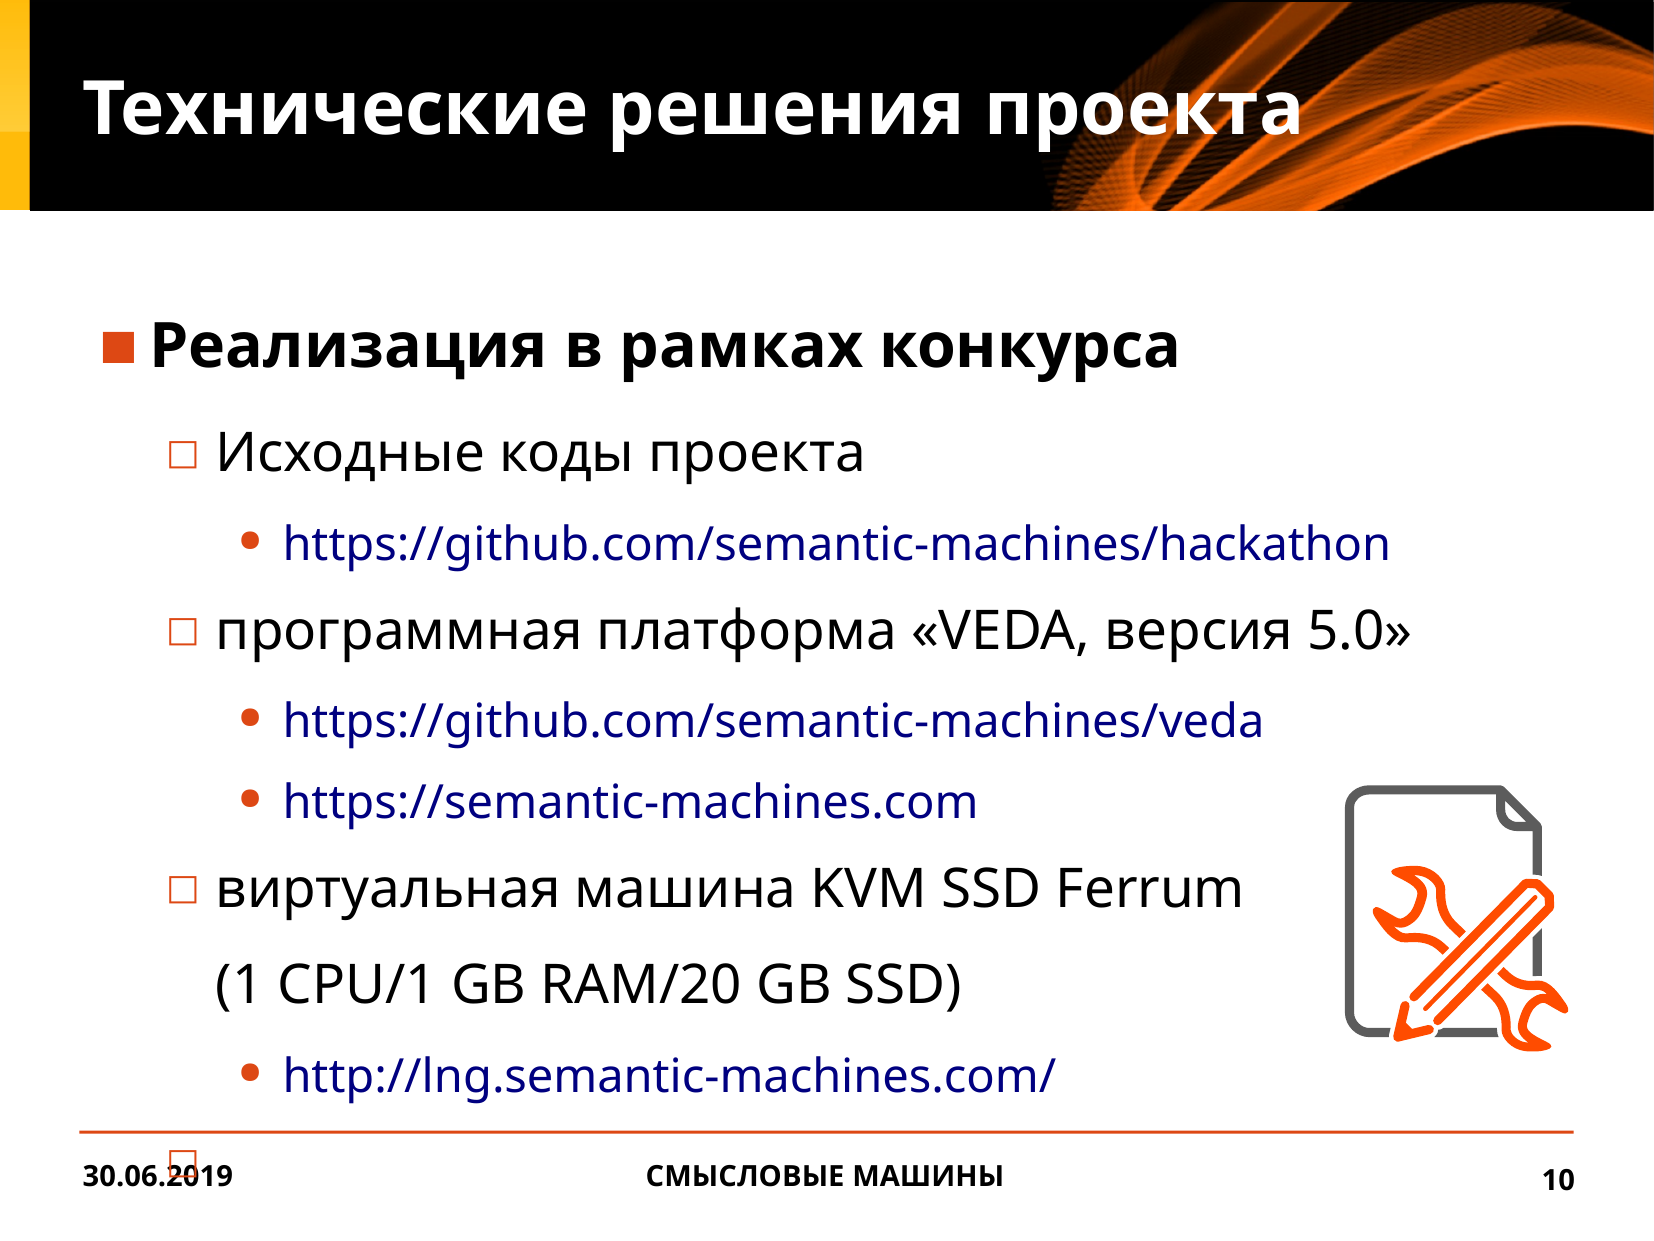

# Технические решения проекта
Реализация в рамках конкурса
Исходные коды проекта
https://github.com/semantic-machines/hackathon
программная платформа «VEDA, версия 5.0»
https://github.com/semantic-machines/veda
https://semantic-machines.com
виртуальная машина KVM SSD Ferrum
(1 CPU/1 GB RAM/20 GB SSD)
http://lng.semantic-machines.com/